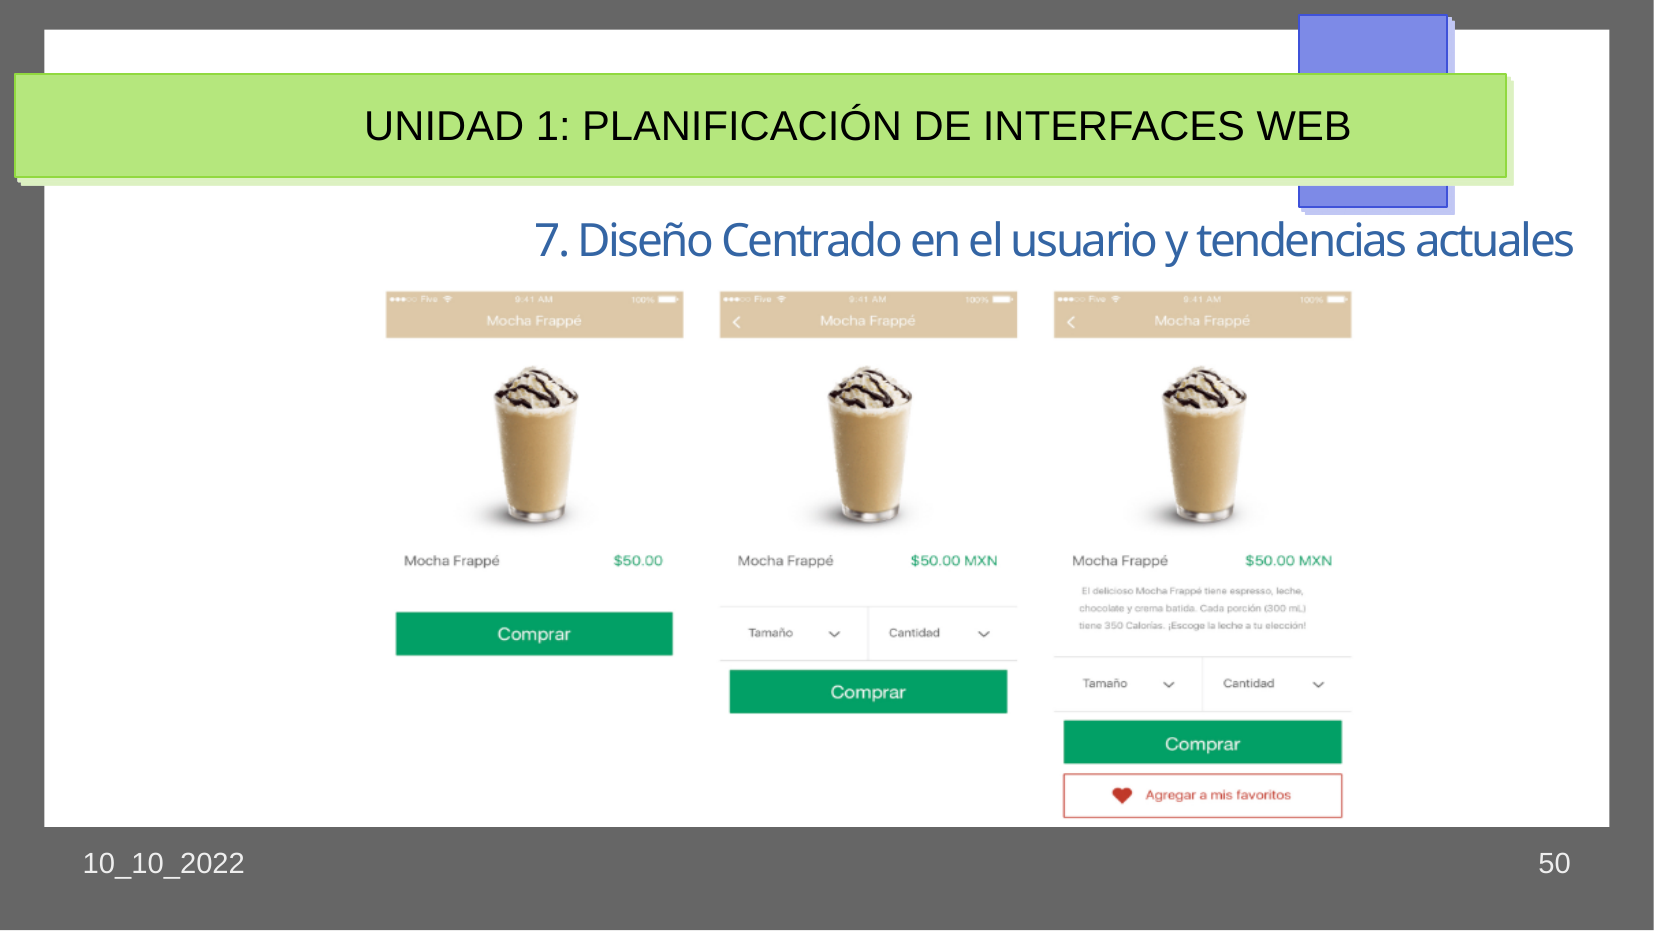

# UNIDAD 1: PLANIFICACIÓN DE INTERFACES WEB
7. Diseño Centrado en el usuario y tendencias actuales
10_10_2022
50